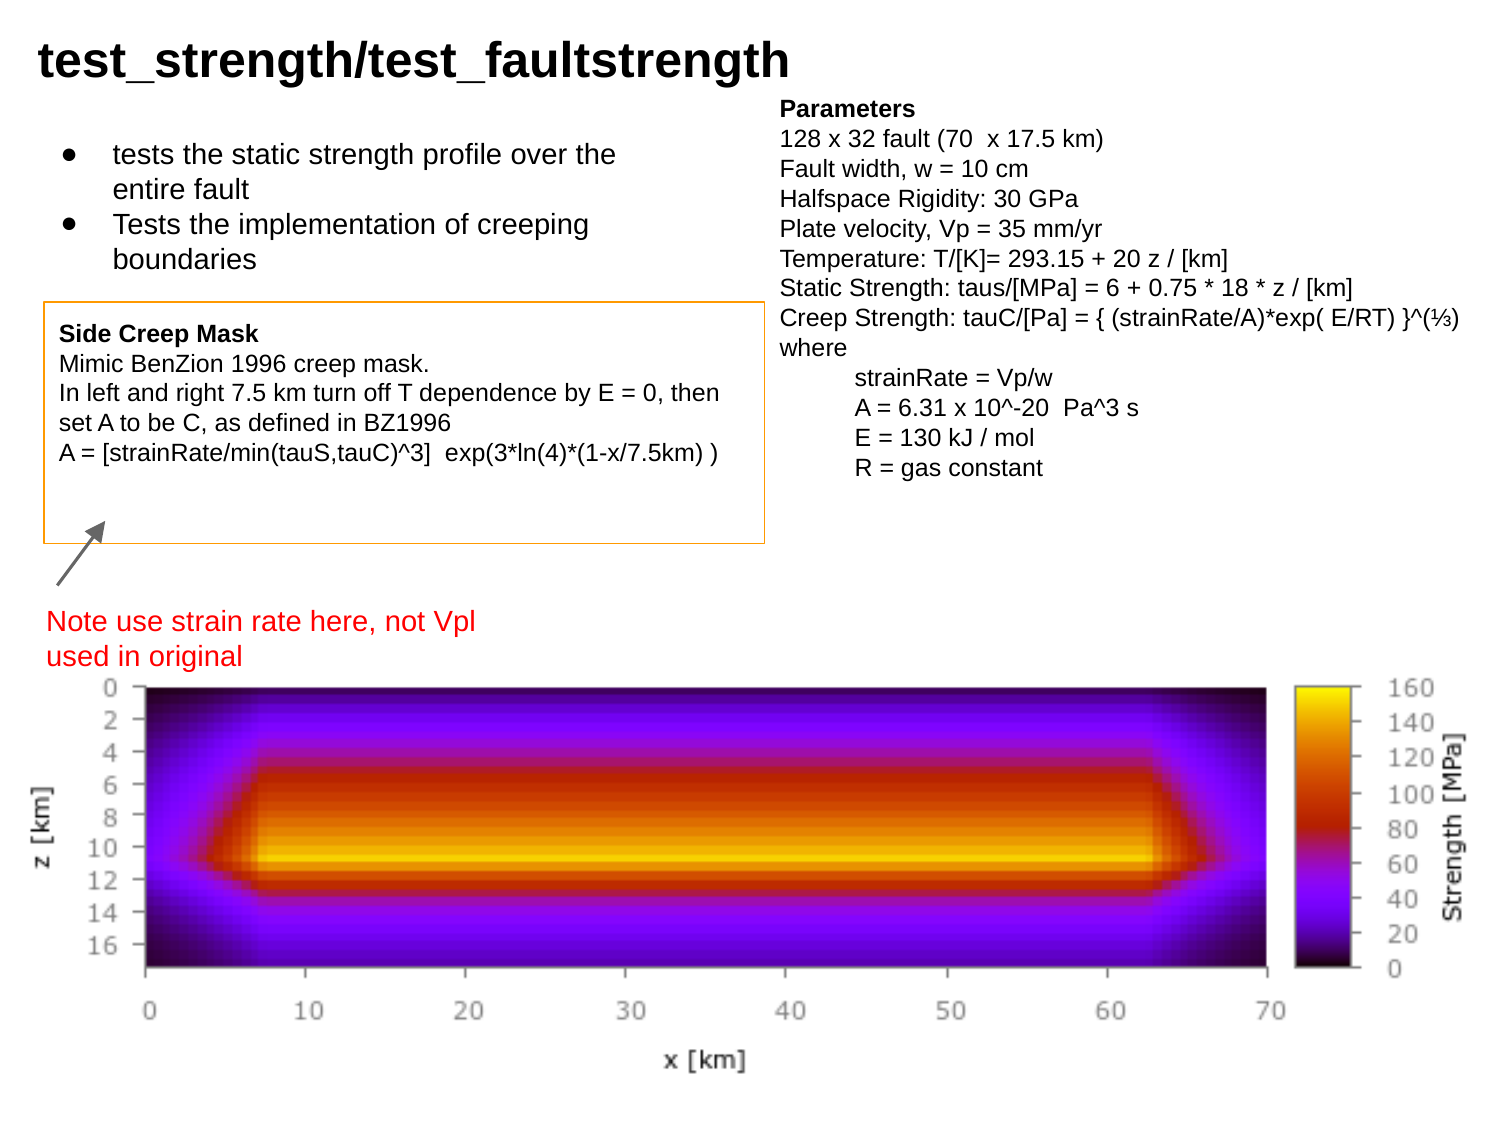

# test_strength/test_faultstrength
Parameters
128 x 32 fault (70 x 17.5 km)
Fault width, w = 10 cm
Halfspace Rigidity: 30 GPa
Plate velocity, Vp = 35 mm/yr
Temperature: T/[K]= 293.15 + 20 z / [km]
Static Strength: taus/[MPa] = 6 + 0.75 * 18 * z / [km]
Creep Strength: tauC/[Pa] = { (strainRate/A)*exp( E/RT) }^(⅓)
where
	strainRate = Vp/w
	A = 6.31 x 10^-20 Pa^3 s
	E = 130 kJ / mol
	R = gas constant
tests the static strength profile over the entire fault
Tests the implementation of creeping boundaries
Side Creep Mask
Mimic BenZion 1996 creep mask.
In left and right 7.5 km turn off T dependence by E = 0, then set A to be C, as defined in BZ1996
A = [strainRate/min(tauS,tauC)^3] exp(3*ln(4)*(1-x/7.5km) )
Note use strain rate here, not Vpl used in original